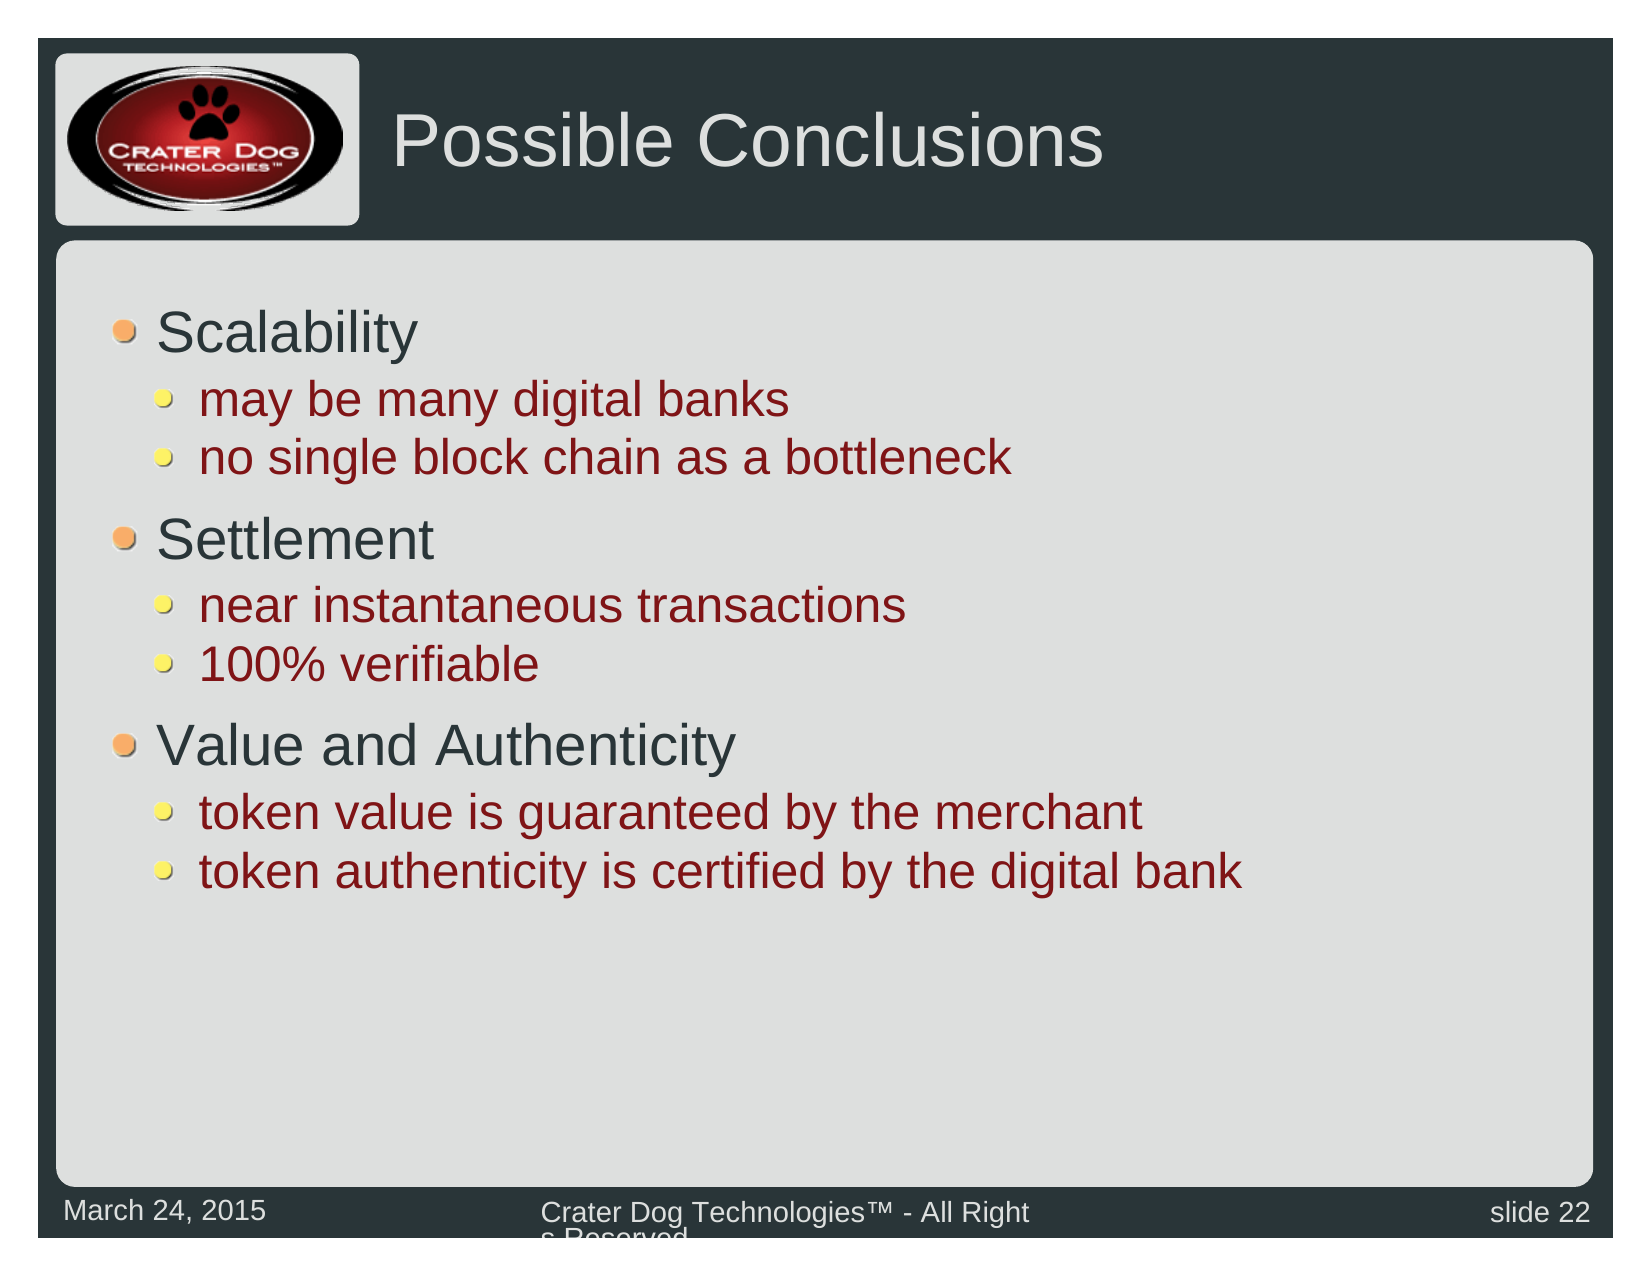

# Possible Conclusions
Scalability
may be many digital banks
no single block chain as a bottleneck
Settlement
near instantaneous transactions
100% verifiable
Value and Authenticity
token value is guaranteed by the merchant
token authenticity is certified by the digital bank
Crater Dog Technologies™ - All Rights Reserved
22